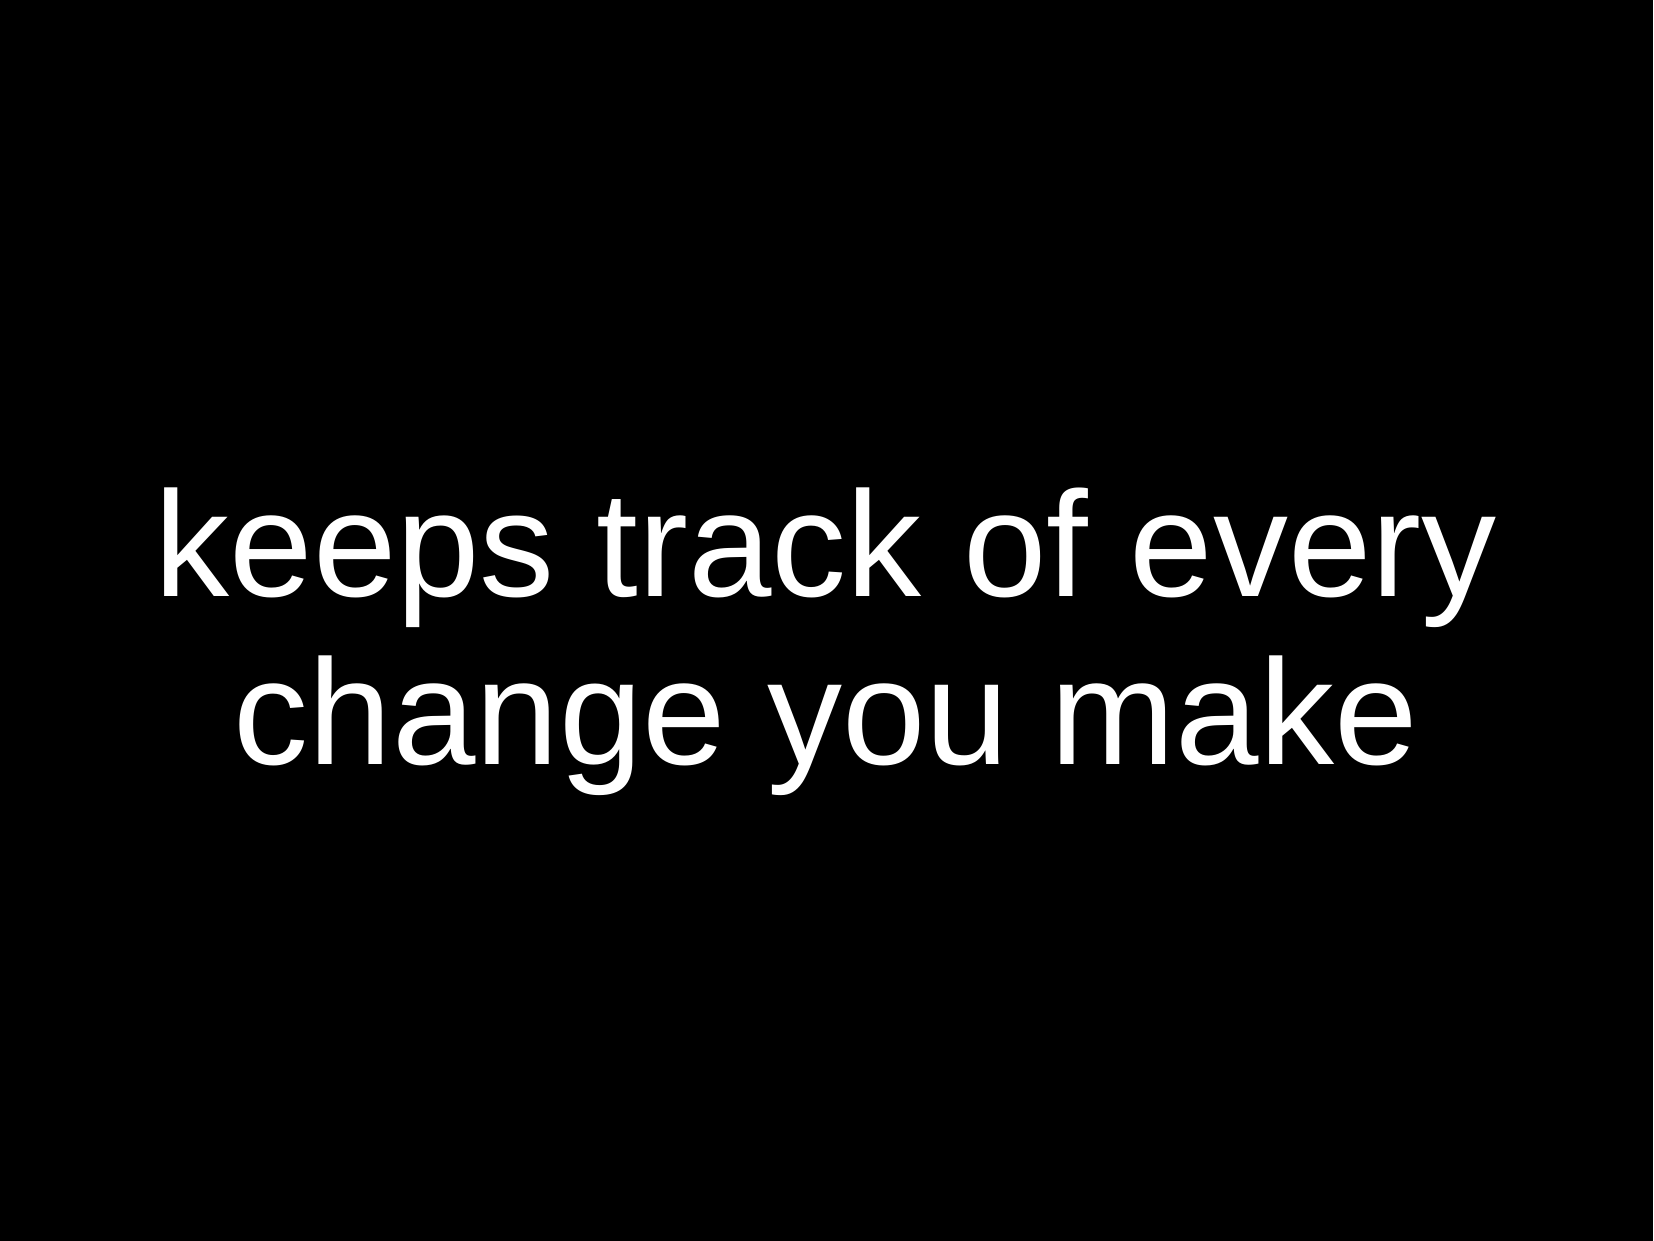

# keeps track of every change you make